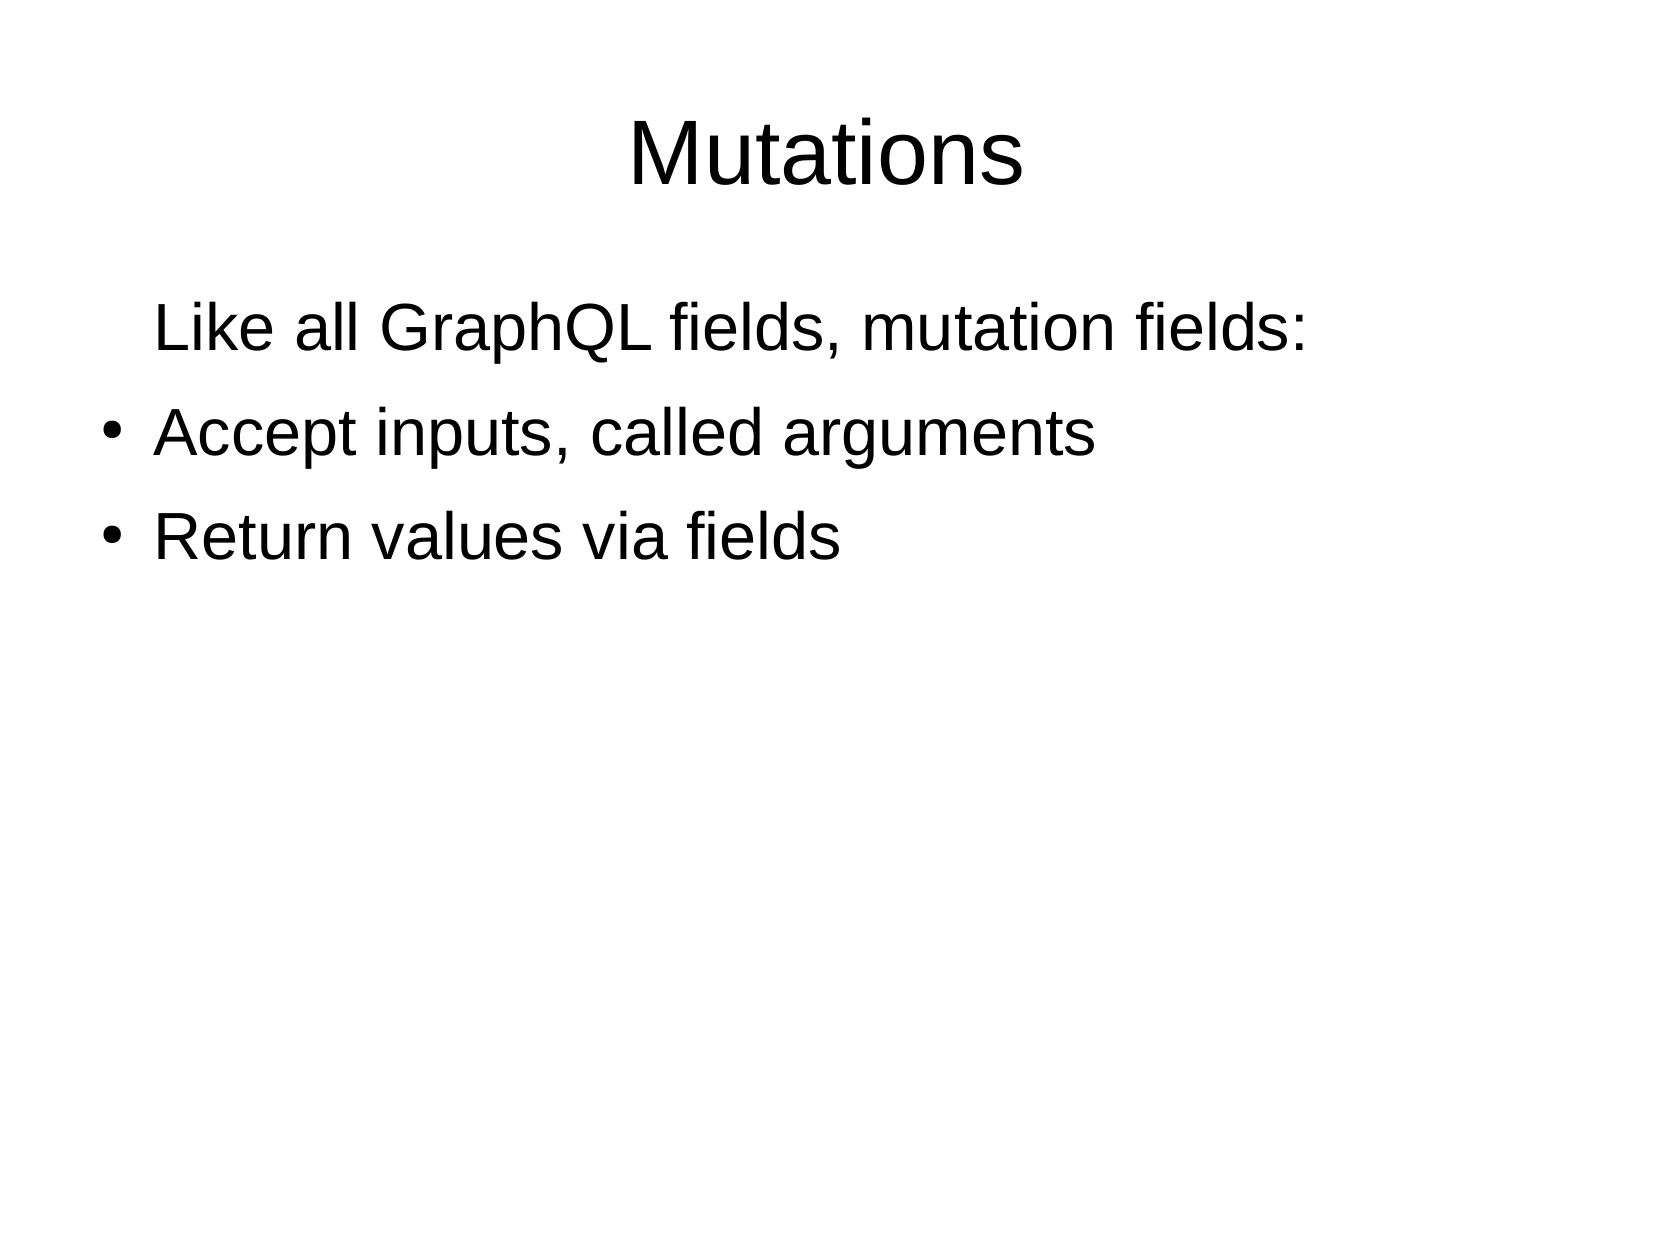

# Mutations
Like all GraphQL fields, mutation fields:
Accept inputs, called arguments
Return values via fields